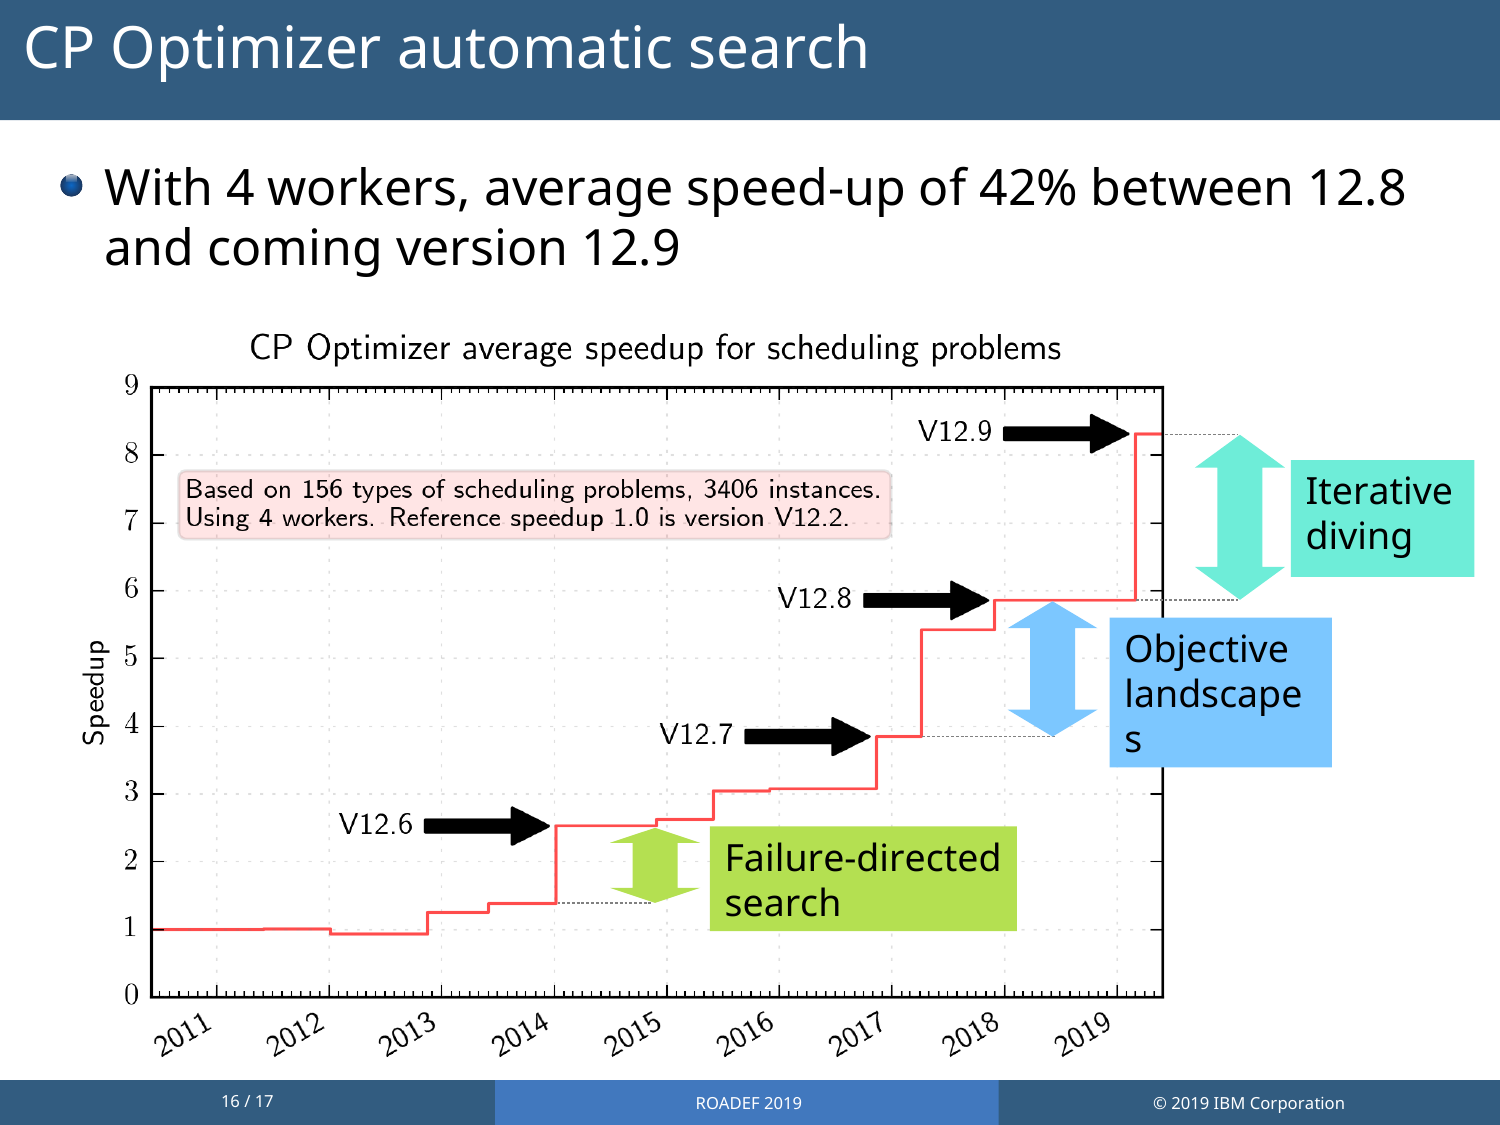

# CP Optimizer automatic search
With 4 workers, average speed-up of 42% between 12.8 and coming version 12.9
Iterative
diving
Objective
landscapes
Failure-directed
search